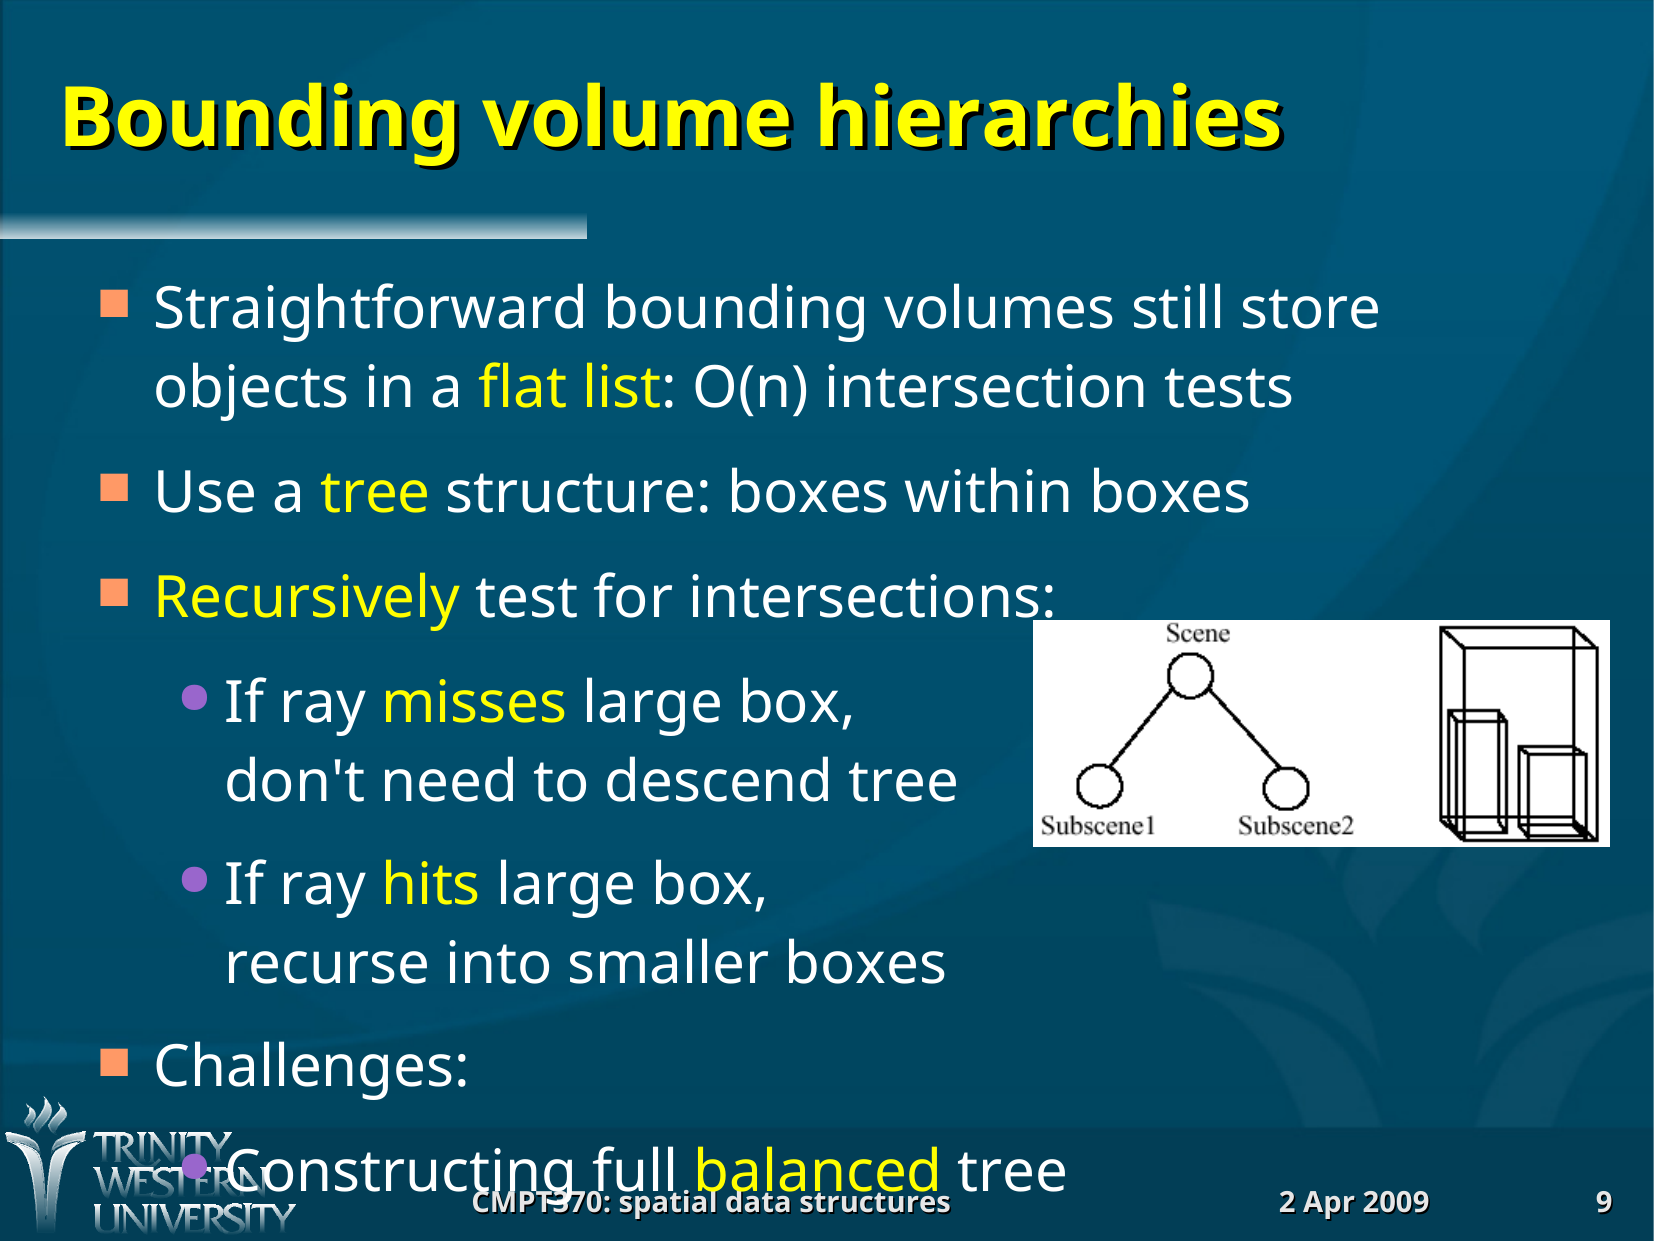

# Bounding volume hierarchies
Straightforward bounding volumes still store objects in a flat list: O(n) intersection tests
Use a tree structure: boxes within boxes
Recursively test for intersections:
If ray misses large box,
don't need to descend tree
If ray hits large box,
recurse into smaller boxes
Challenges:
Constructing full balanced tree
CMPT370: spatial data structures
2 Apr 2009
9